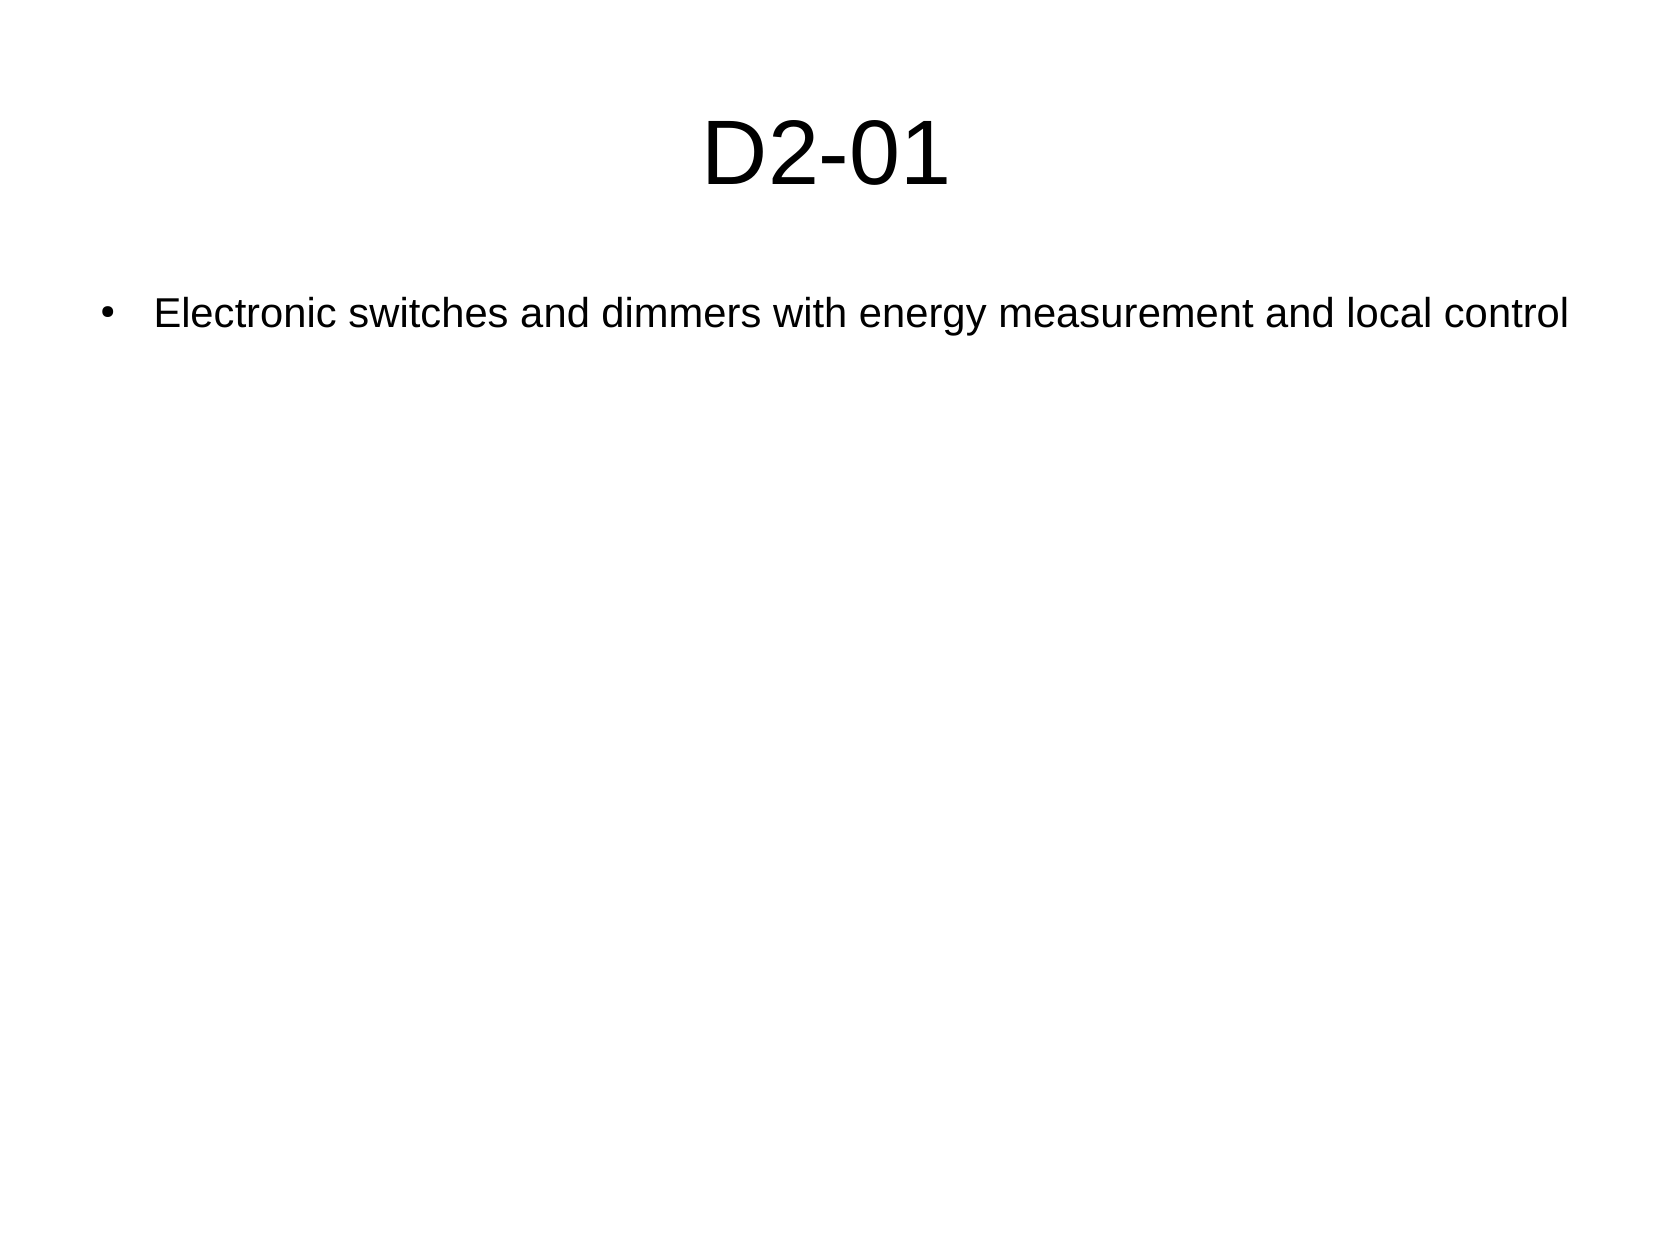

# D2-01
Electronic switches and dimmers with energy measurement and local control